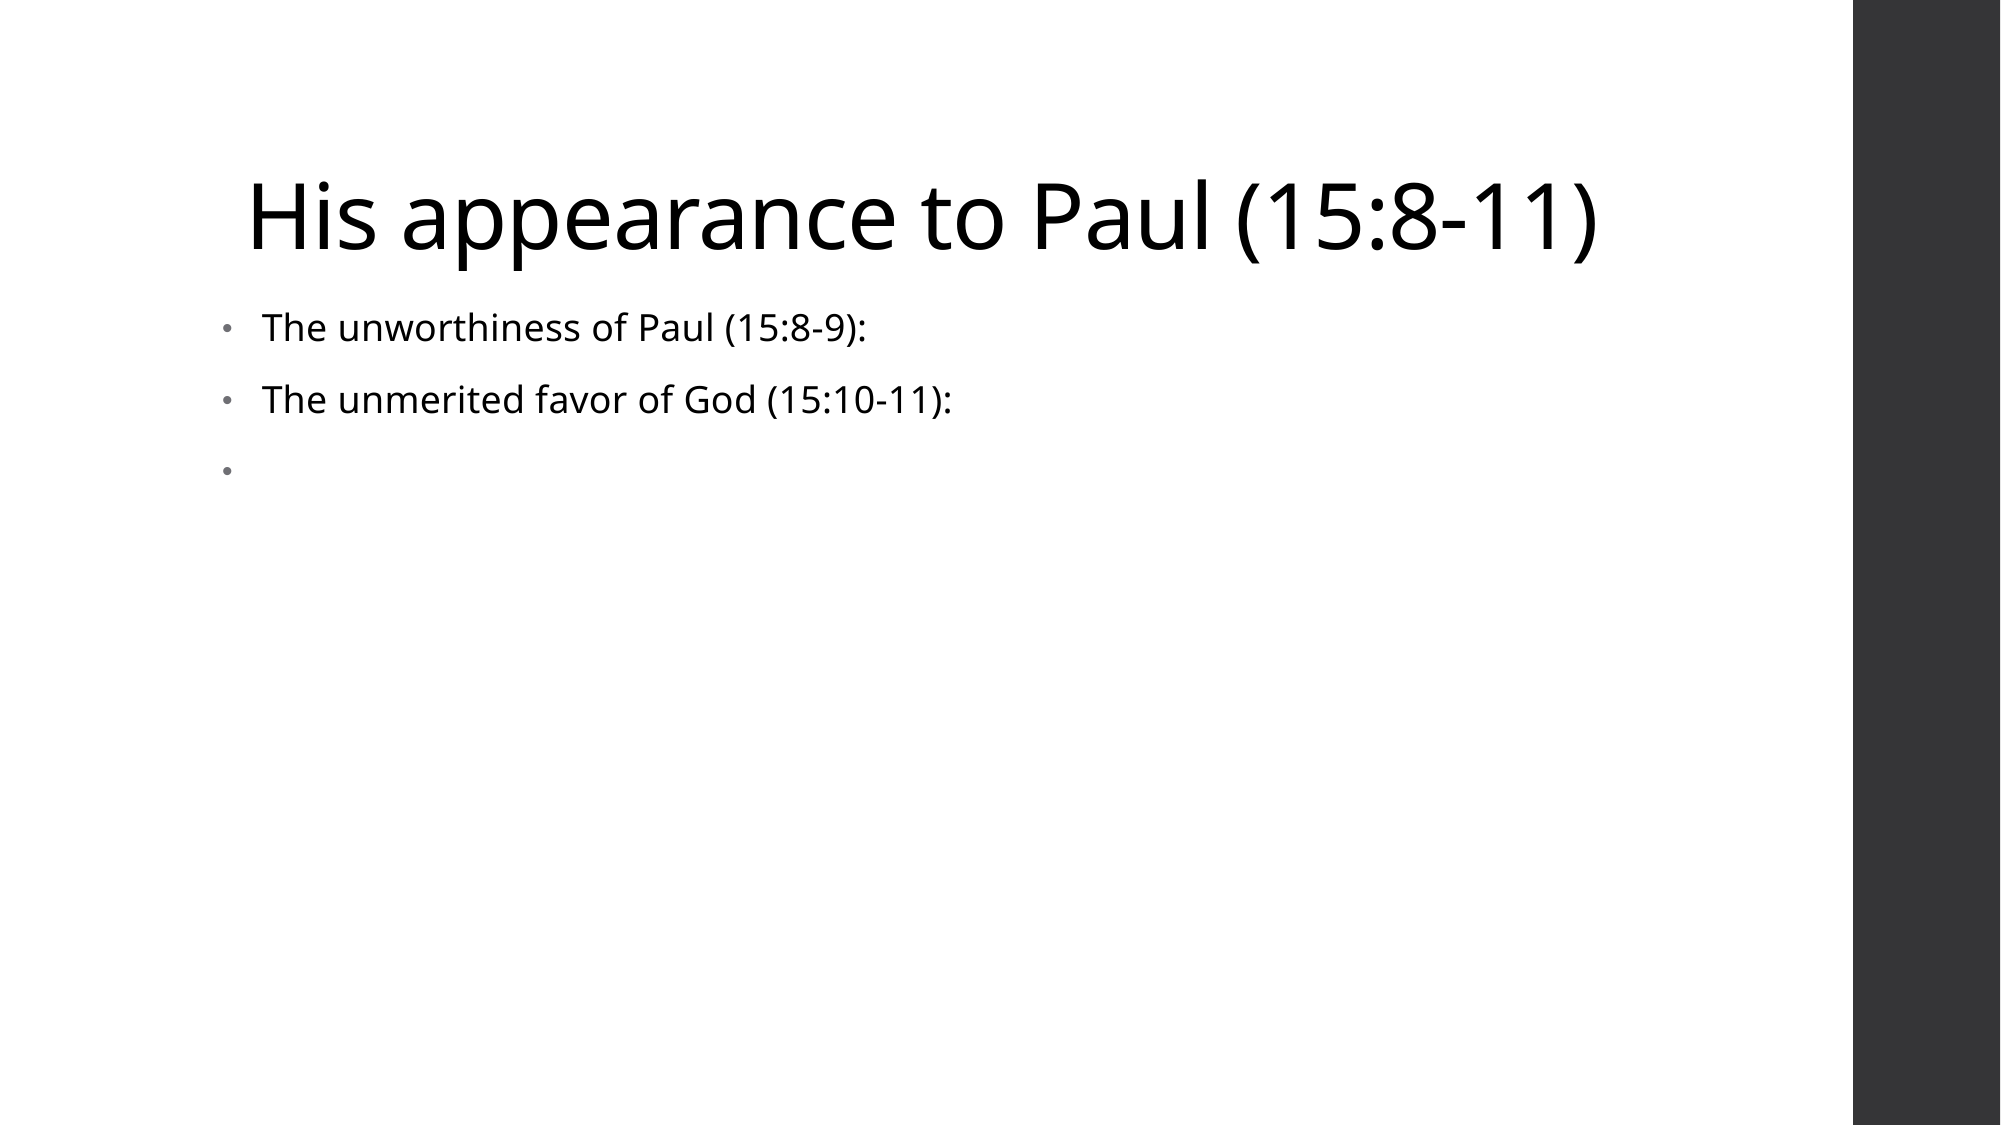

# His appearance to Paul (15:8-11)
 The unworthiness of Paul (15:8-9):
 The unmerited favor of God (15:10-11):